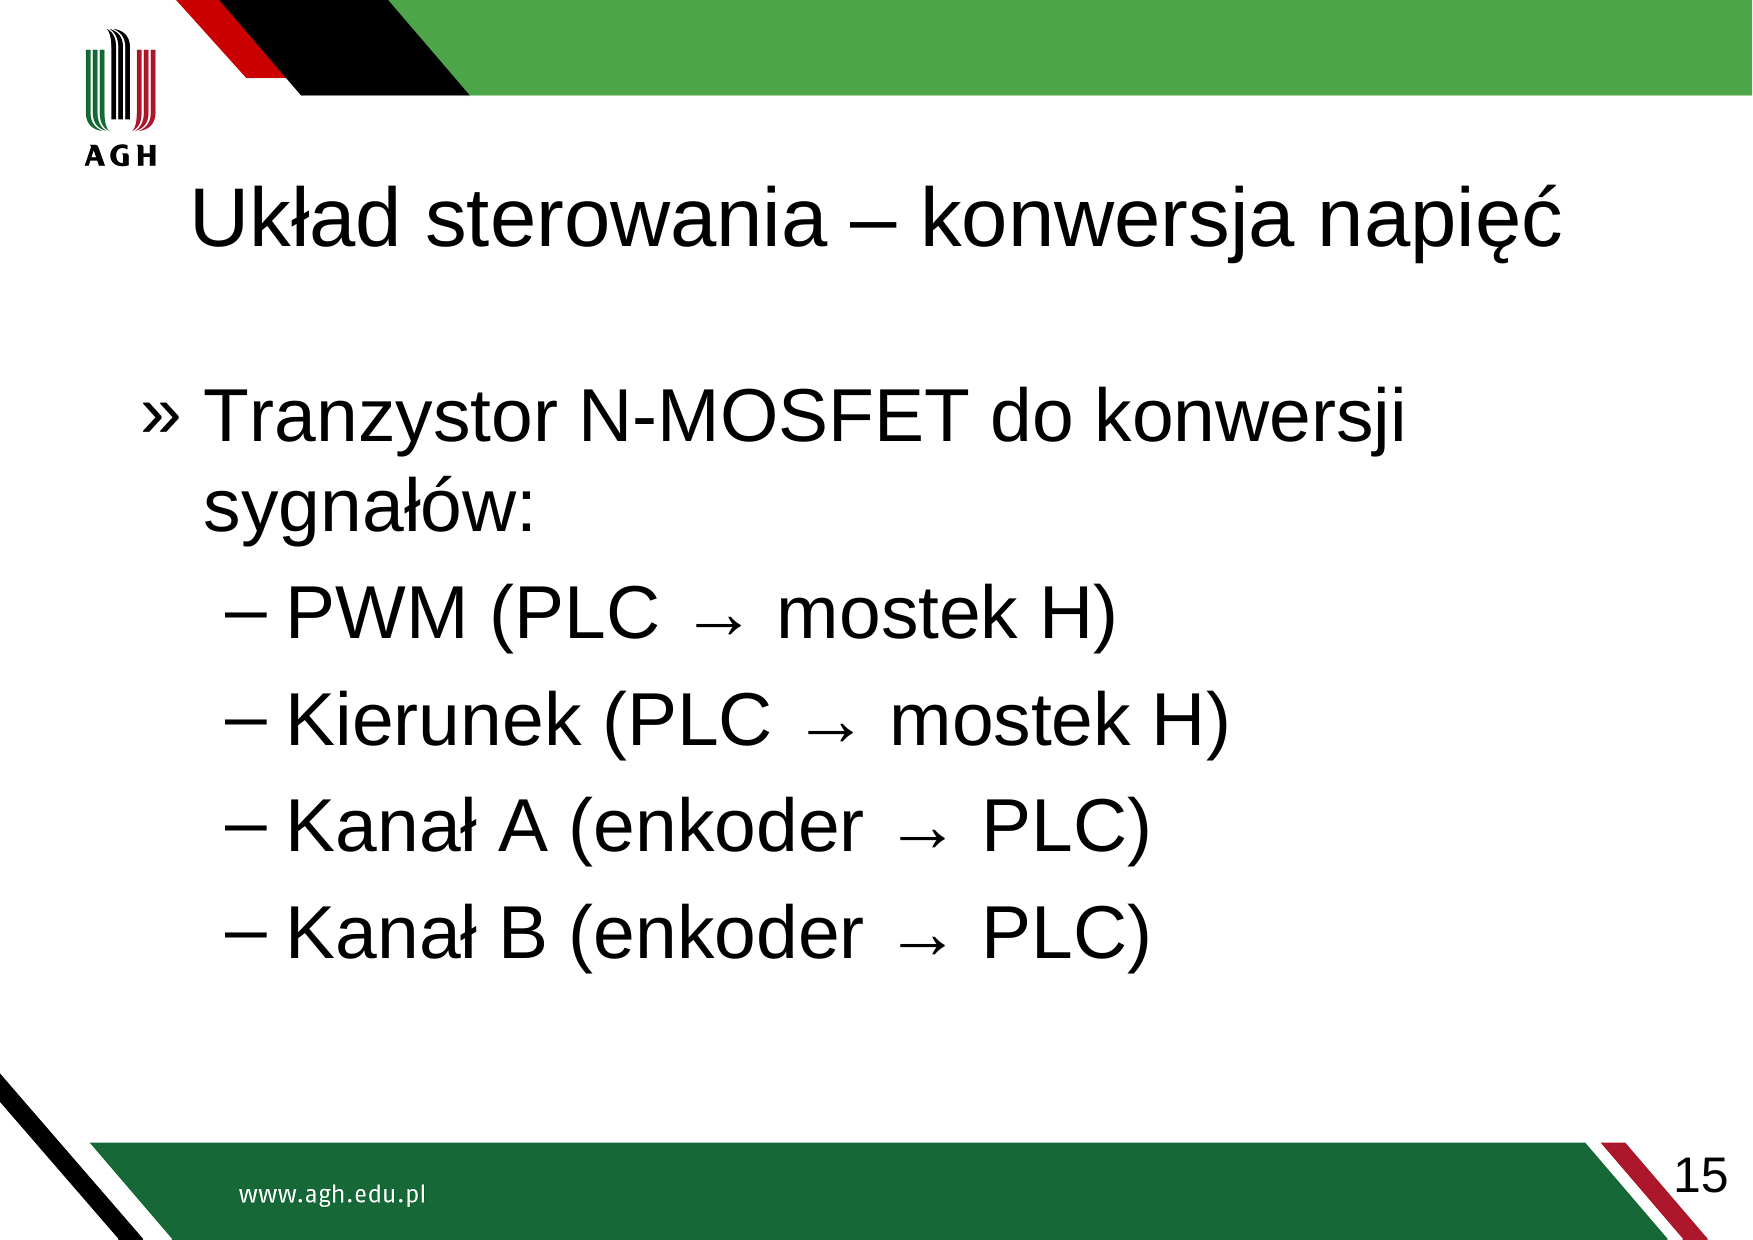

# Układ sterowania – konwersja napięć
Tranzystor N-MOSFET do konwersji sygnałów:
PWM (PLC → mostek H)
Kierunek (PLC → mostek H)
Kanał A (enkoder → PLC)
Kanał B (enkoder → PLC)
15